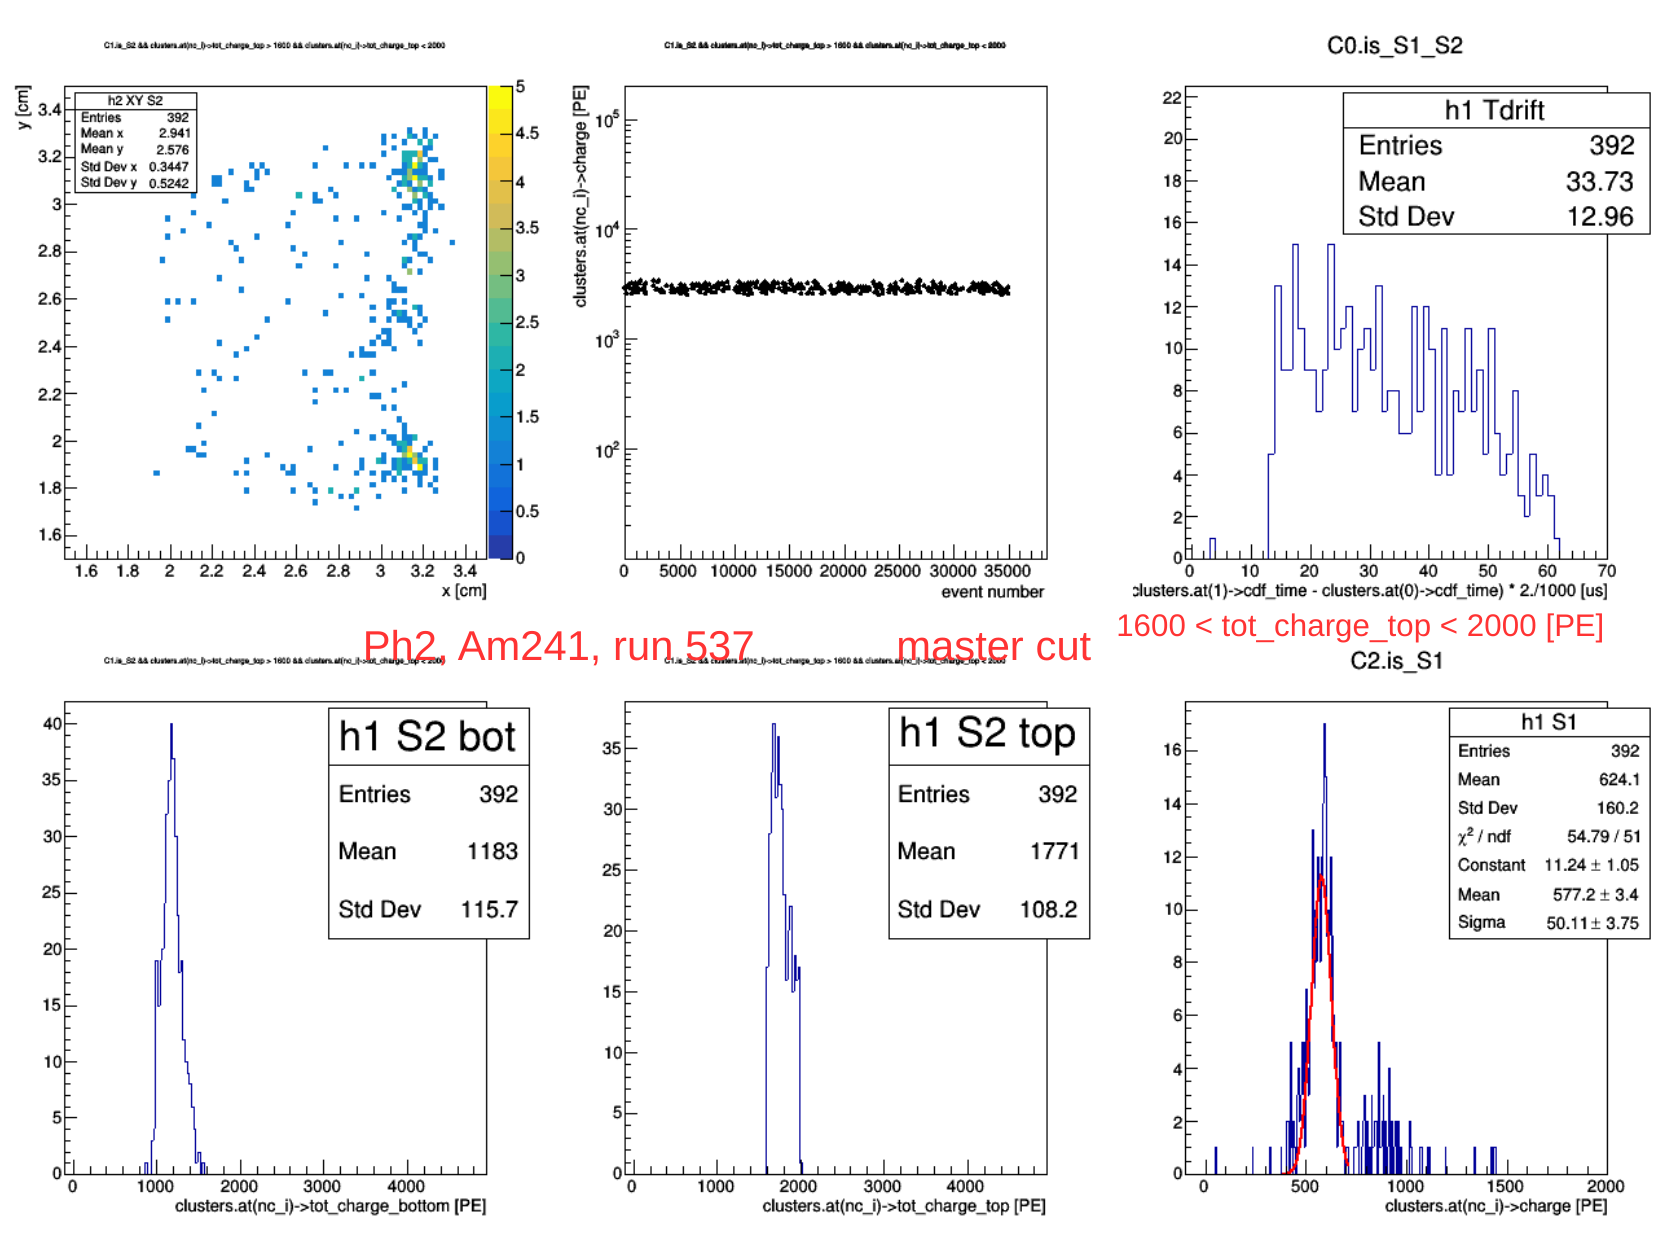

1600 < tot_charge_top < 2000 [PE]
Ph2, Am241, run 537
master cut